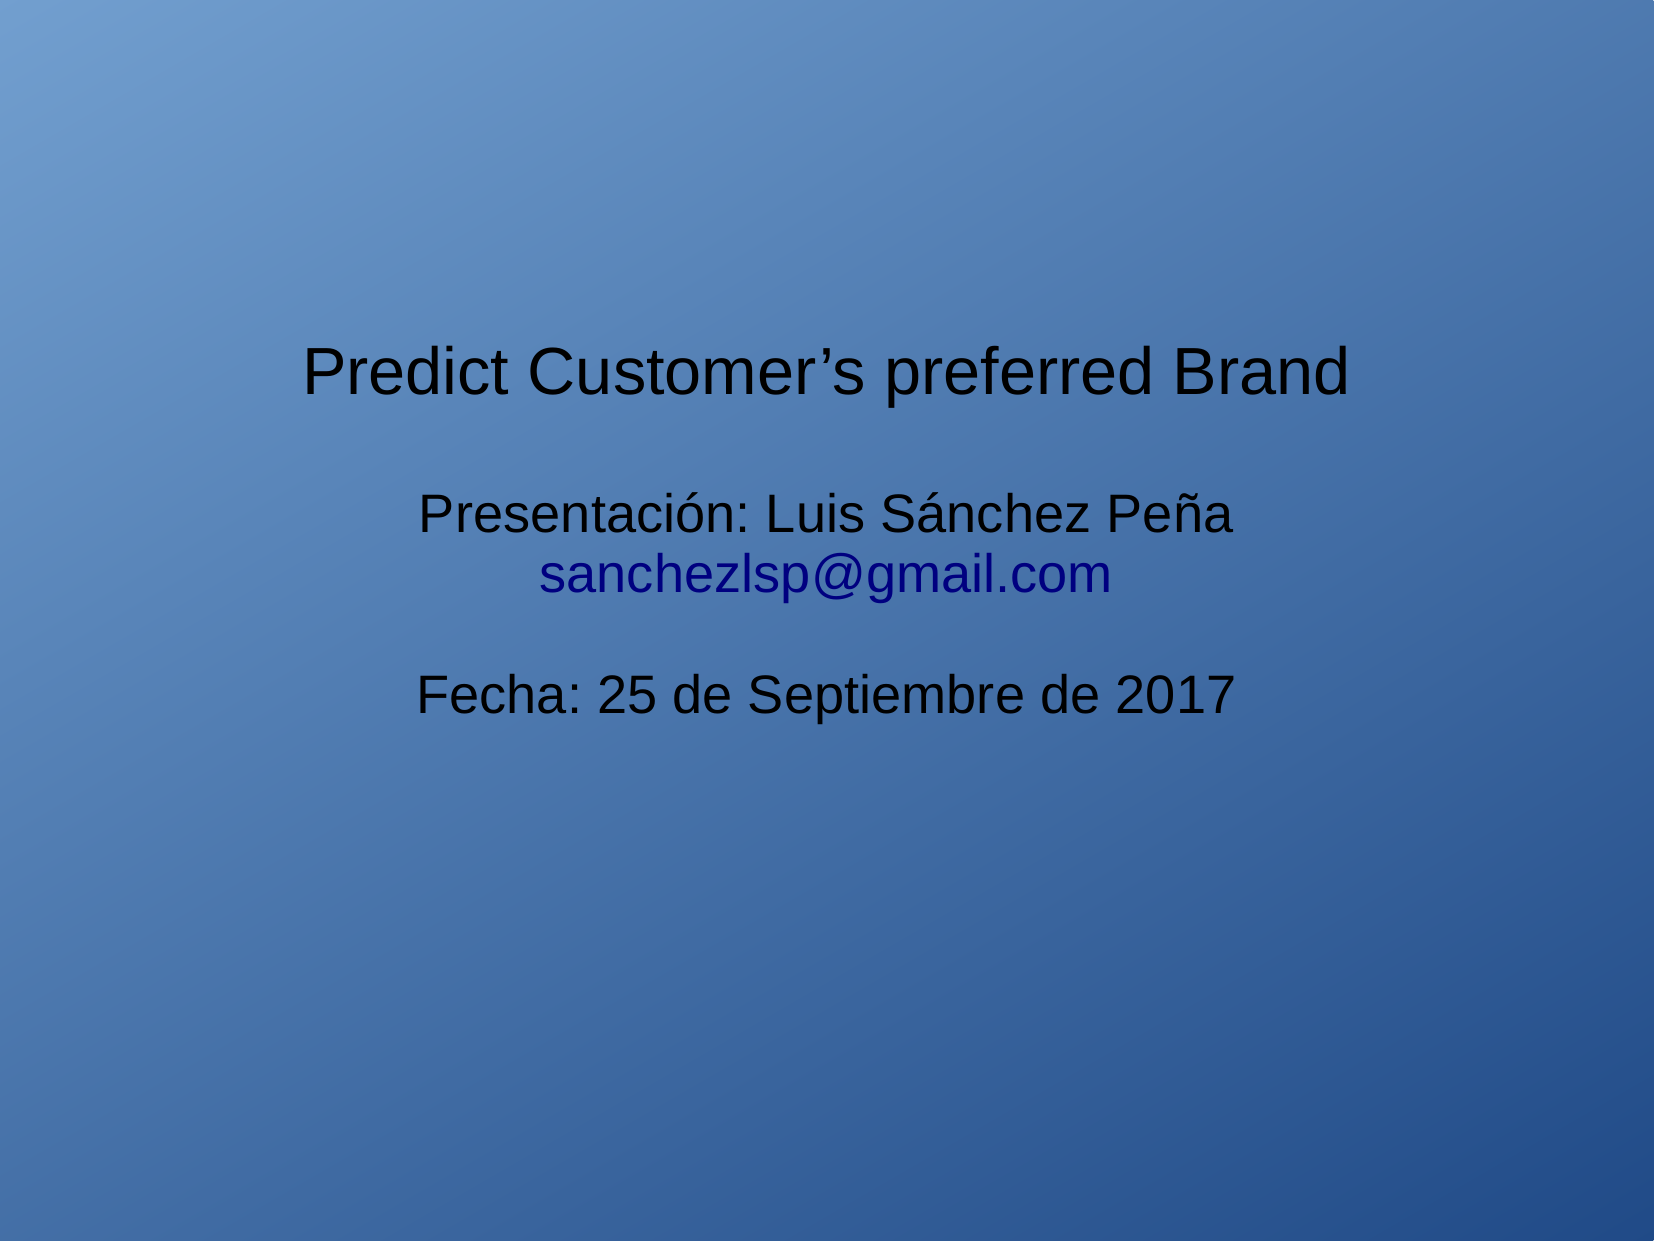

# Predict Customer’s preferred Brand
Presentación: Luis Sánchez Peña
sanchezlsp@gmail.com
Fecha: 25 de Septiembre de 2017